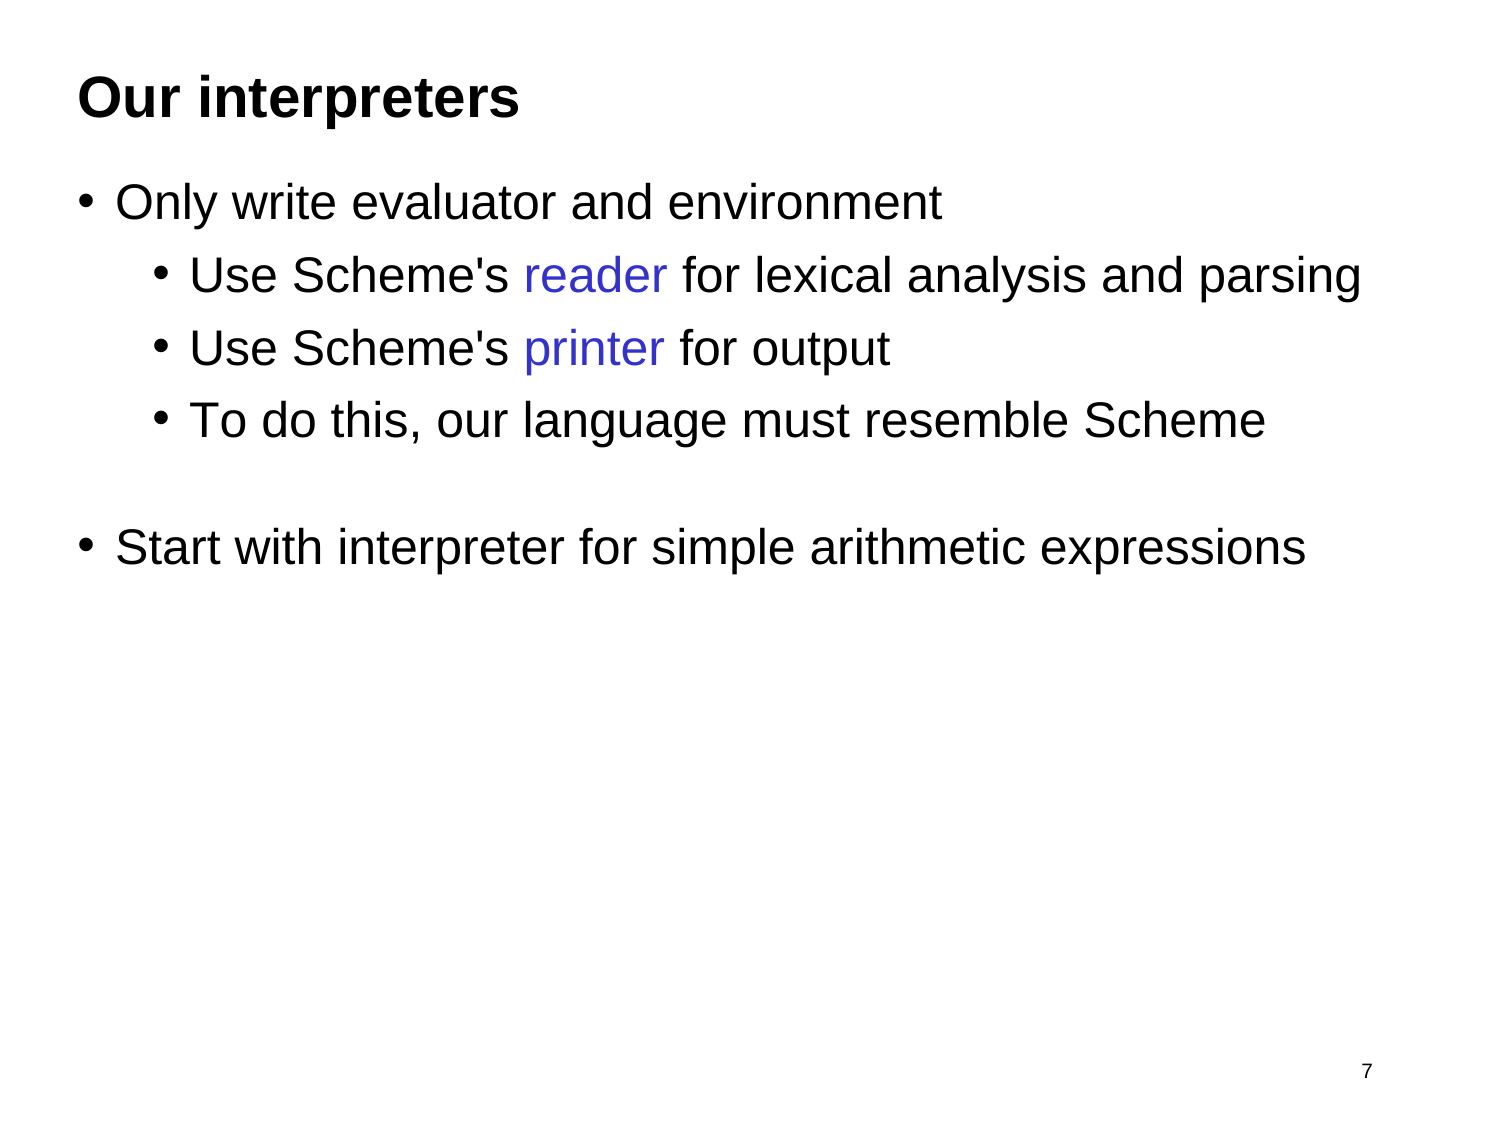

Our interpreters
Only write evaluator and environment
Use Scheme's reader for lexical analysis and parsing
Use Scheme's printer for output
To do this, our language must resemble Scheme
Start with interpreter for simple arithmetic expressions